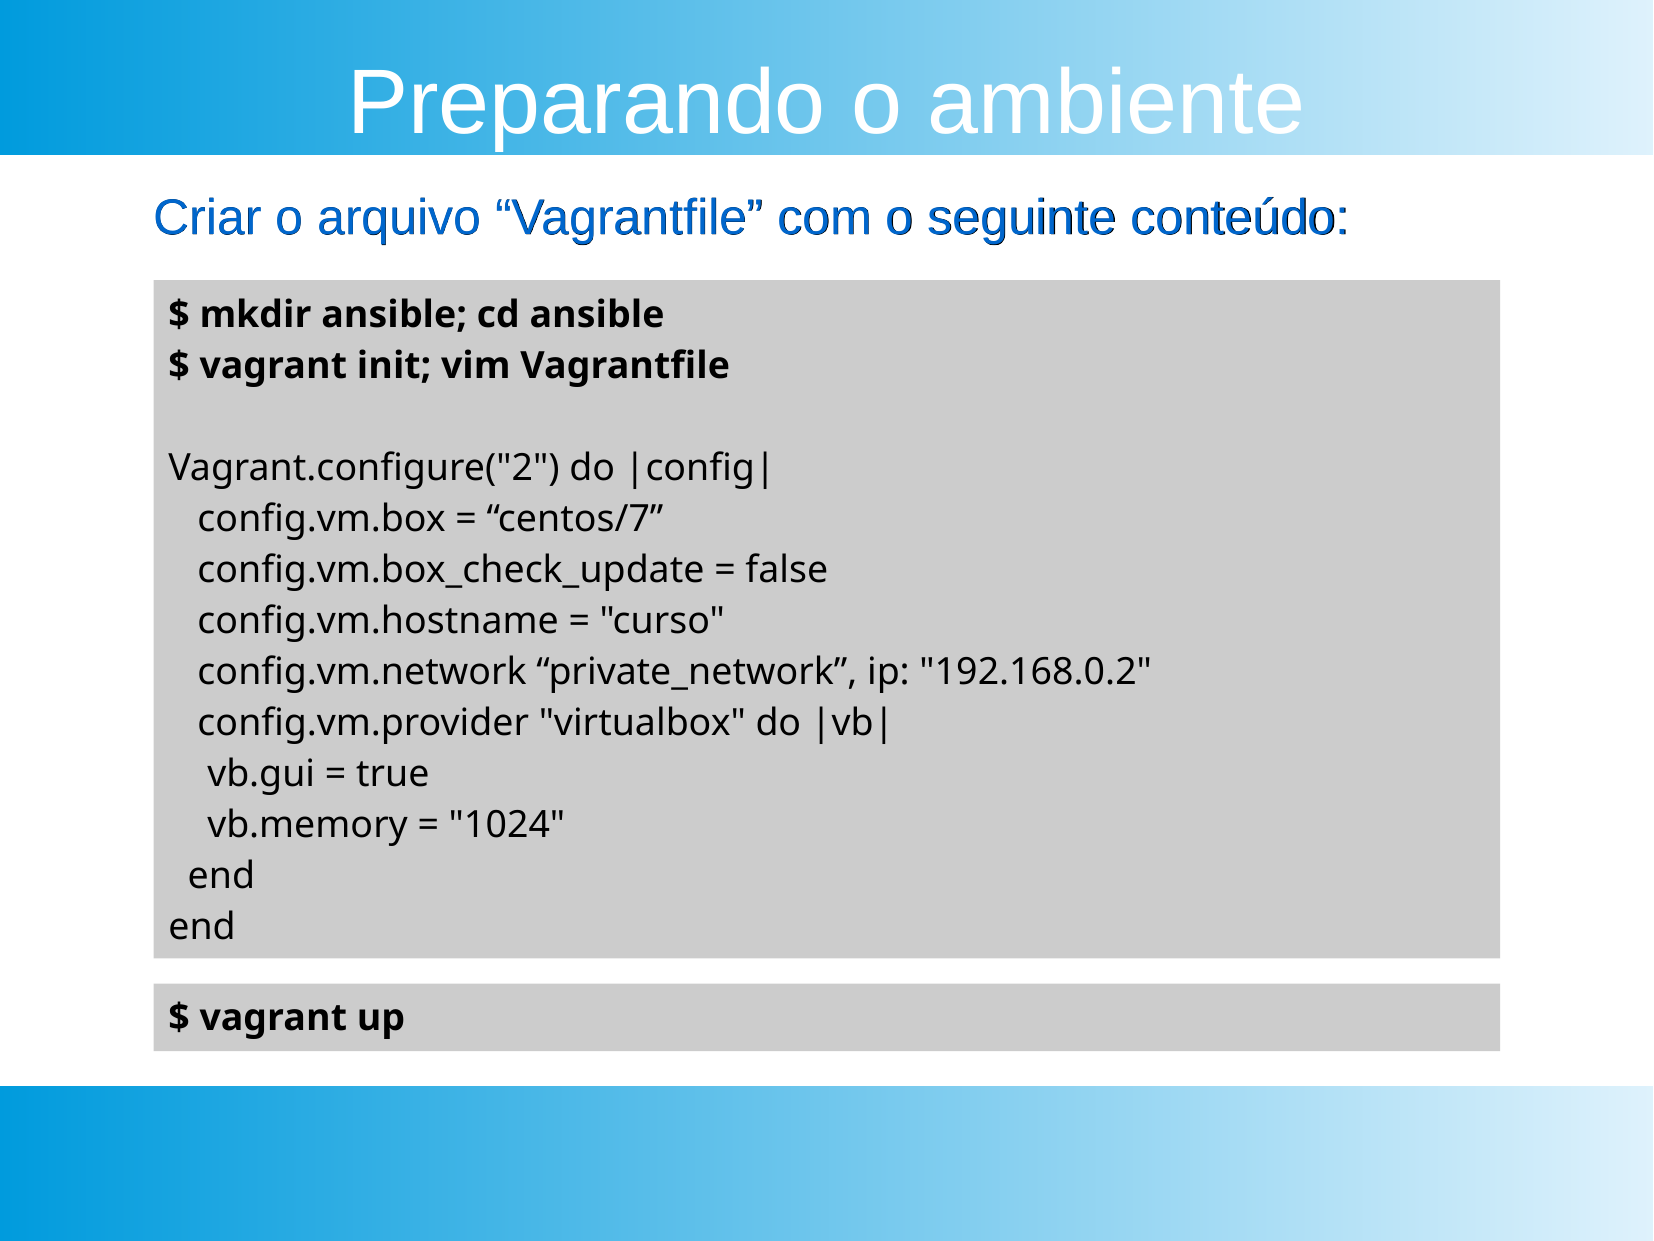

# Preparando o ambiente
Criar o arquivo “Vagrantfile” com o seguinte conteúdo:
$ mkdir ansible; cd ansible
$ vagrant init; vim Vagrantfile
Vagrant.configure("2") do |config|
 config.vm.box = “centos/7”
 config.vm.box_check_update = false
 config.vm.hostname = "curso"
 config.vm.network “private_network”, ip: "192.168.0.2"
 config.vm.provider "virtualbox" do |vb|
 vb.gui = true
 vb.memory = "1024"
 end
end
$ vagrant up